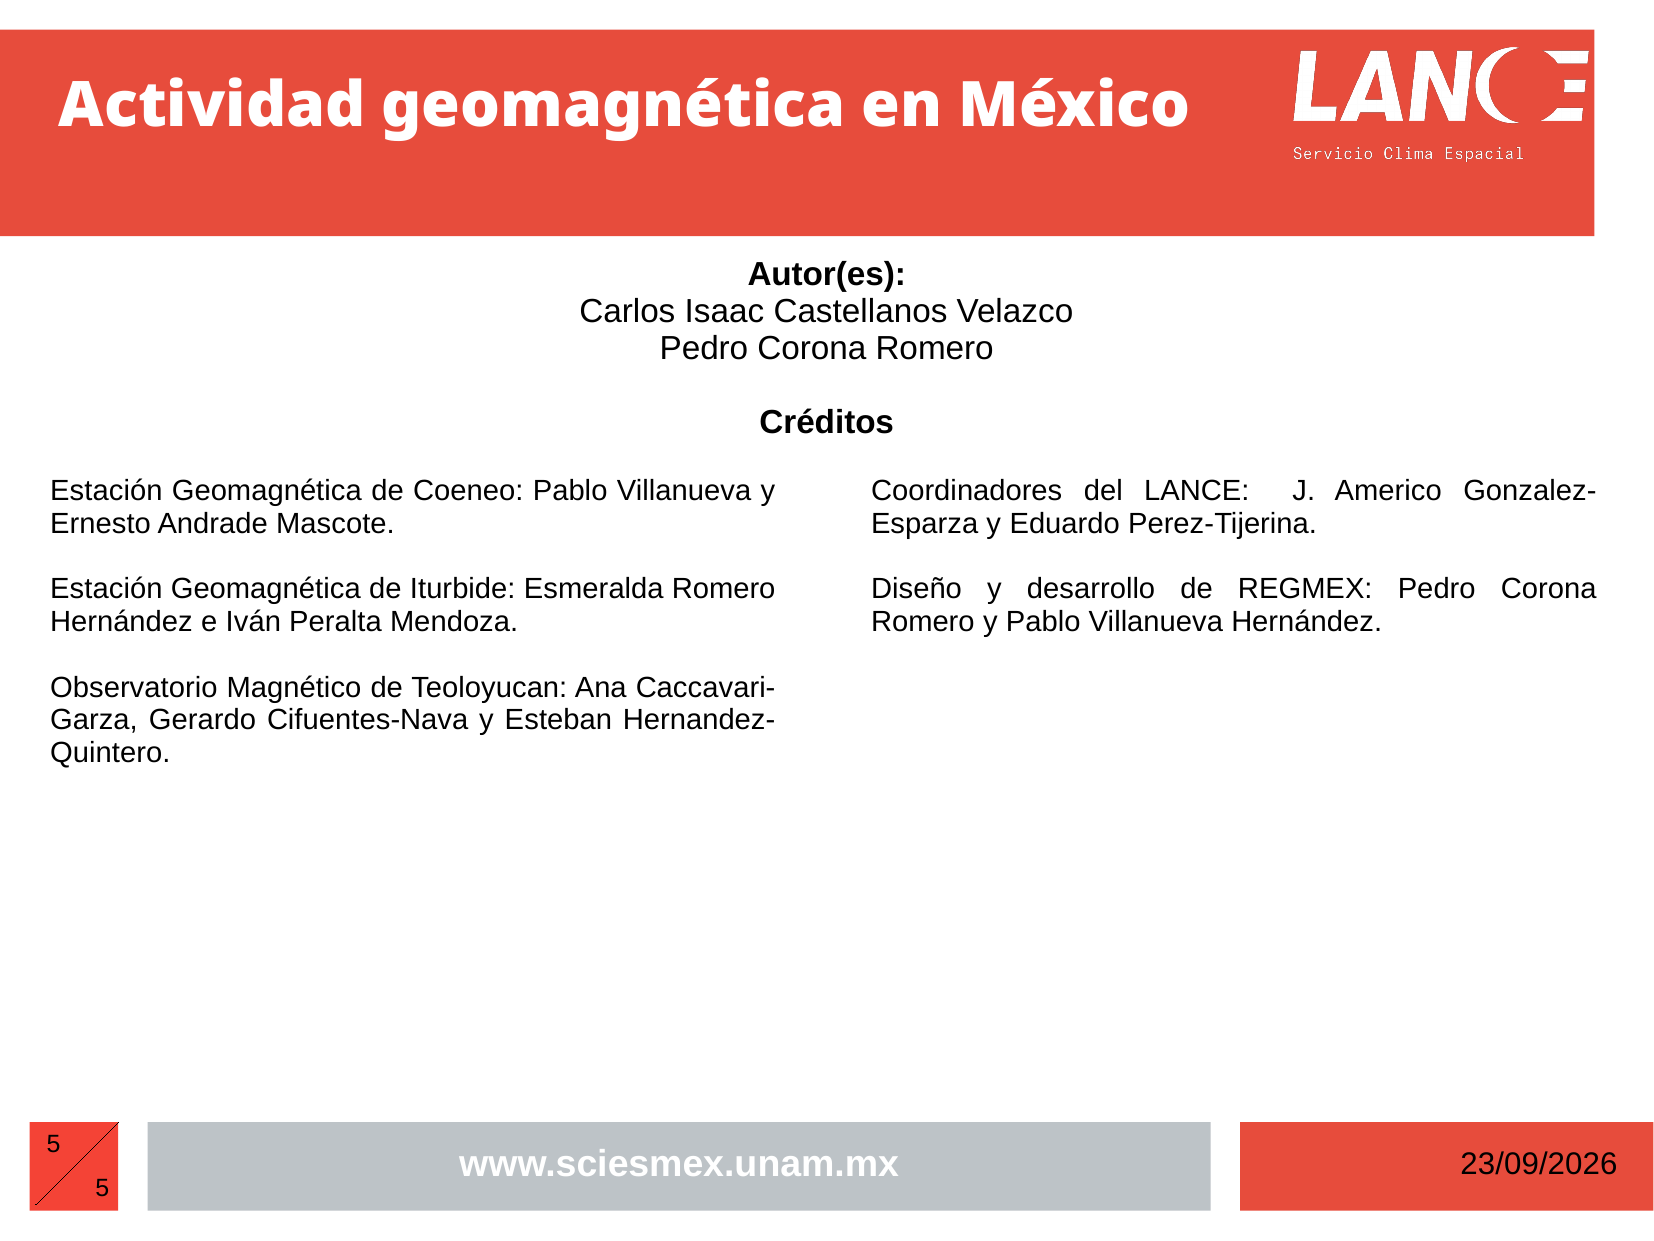

# Actividad geomagnética en México
Autor(es):
Carlos Isaac Castellanos Velazco
Pedro Corona Romero
Créditos
Estación Geomagnética de Coeneo: Pablo Villanueva y Ernesto Andrade Mascote.
Estación Geomagnética de Iturbide: Esmeralda Romero Hernández e Iván Peralta Mendoza.
Observatorio Magnético de Teoloyucan: Ana Caccavari-Garza, Gerardo Cifuentes-Nava y Esteban Hernandez-Quintero.
Coordinadores del LANCE: J. Americo Gonzalez-Esparza y Eduardo Perez-Tijerina.
Diseño y desarrollo de REGMEX: Pedro Corona Romero y Pablo Villanueva Hernández.
www.sciesmex.unam.mx
5